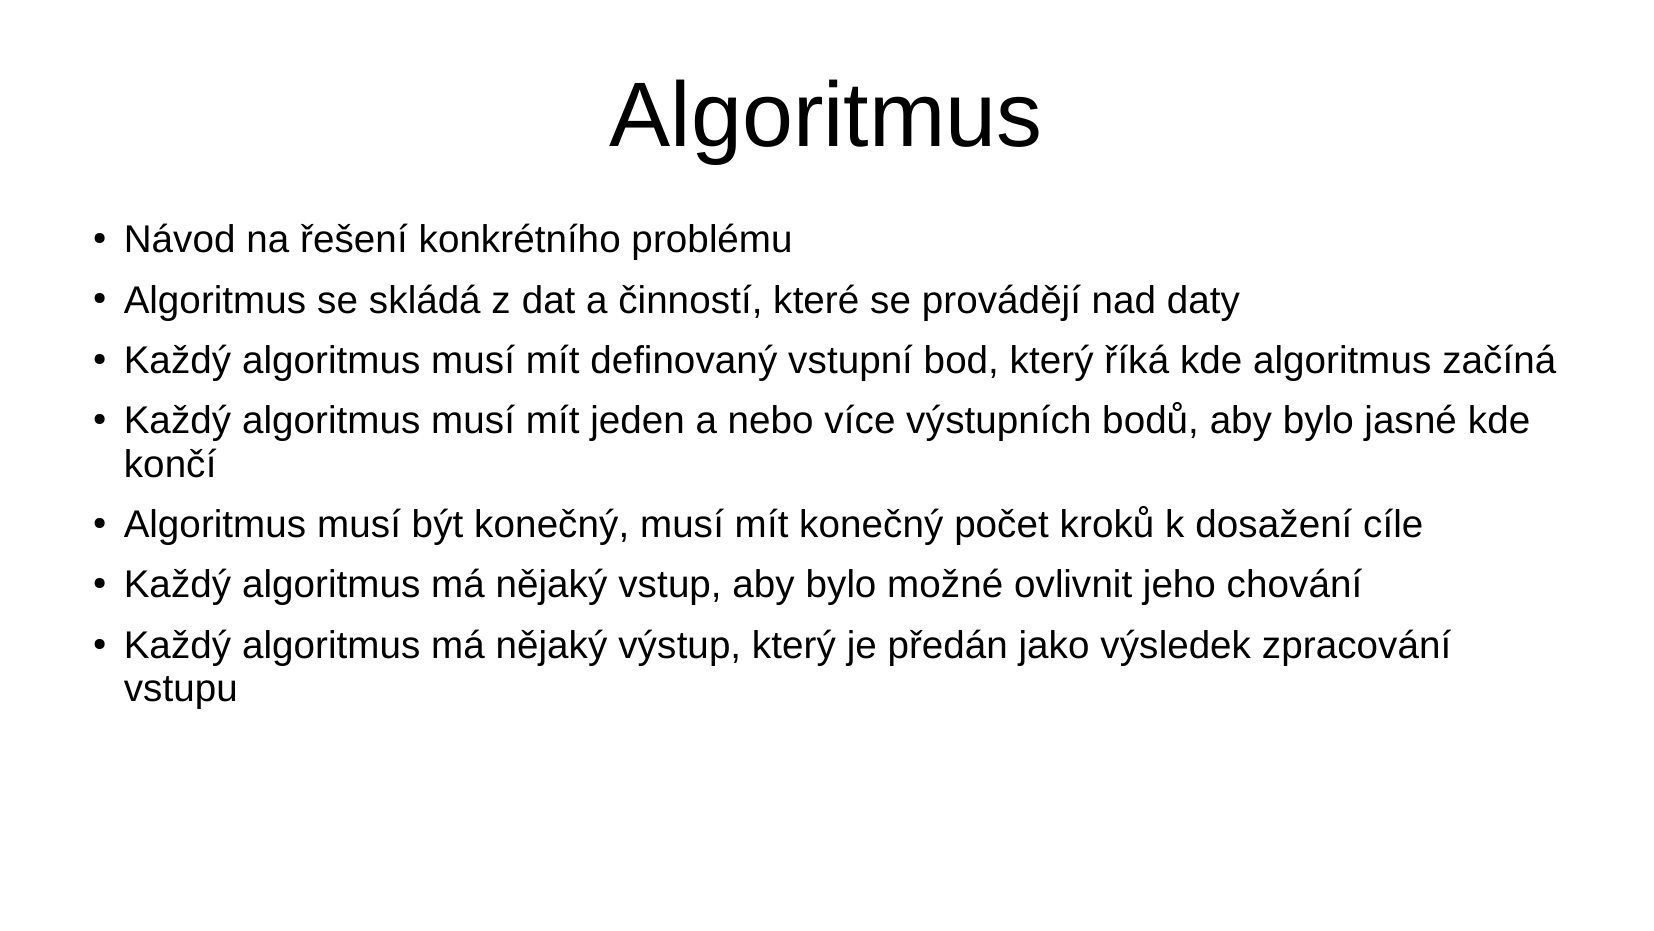

# Algoritmus
Návod na řešení konkrétního problému
Algoritmus se skládá z dat a činností, které se provádějí nad daty
Každý algoritmus musí mít definovaný vstupní bod, který říká kde algoritmus začíná
Každý algoritmus musí mít jeden a nebo více výstupních bodů, aby bylo jasné kde končí
Algoritmus musí být konečný, musí mít konečný počet kroků k dosažení cíle
Každý algoritmus má nějaký vstup, aby bylo možné ovlivnit jeho chování
Každý algoritmus má nějaký výstup, který je předán jako výsledek zpracování vstupu